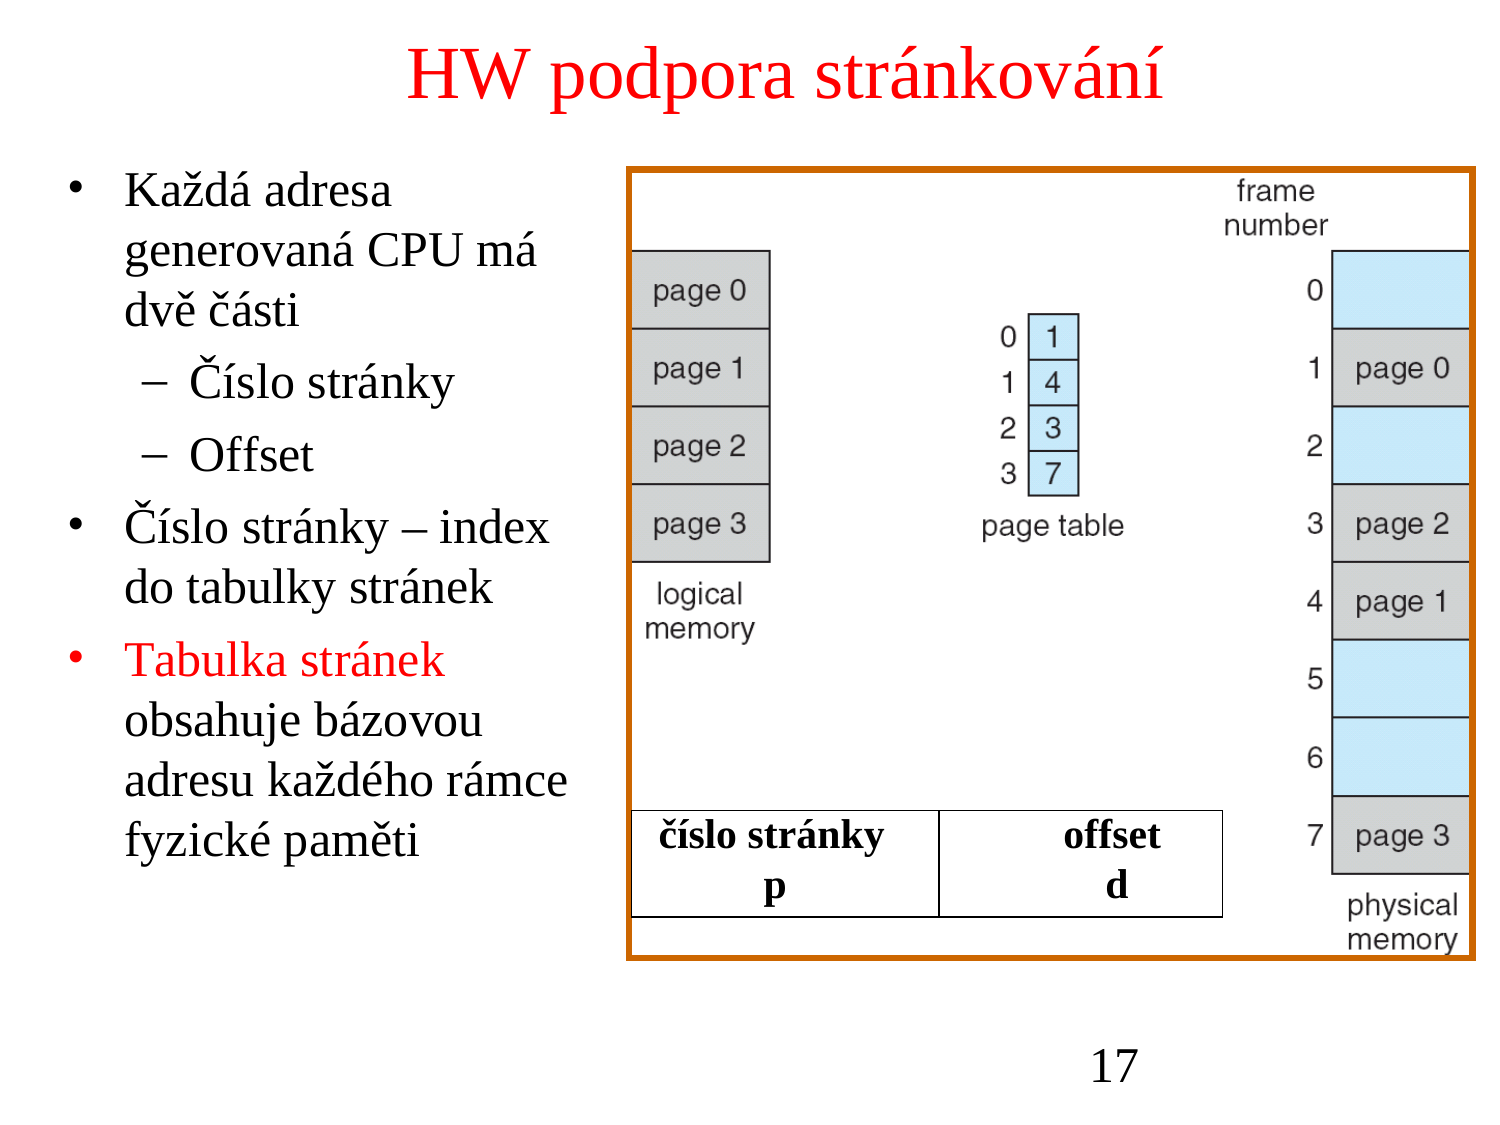

# HW podpora stránkování
Každá adresa generovaná CPU má dvě části
Číslo stránky
Offset
Číslo stránky – index do tabulky stránek
Tabulka stránek obsahuje bázovou adresu každého rámce fyzické paměti
číslo stránky	 offset
 p		 d
17